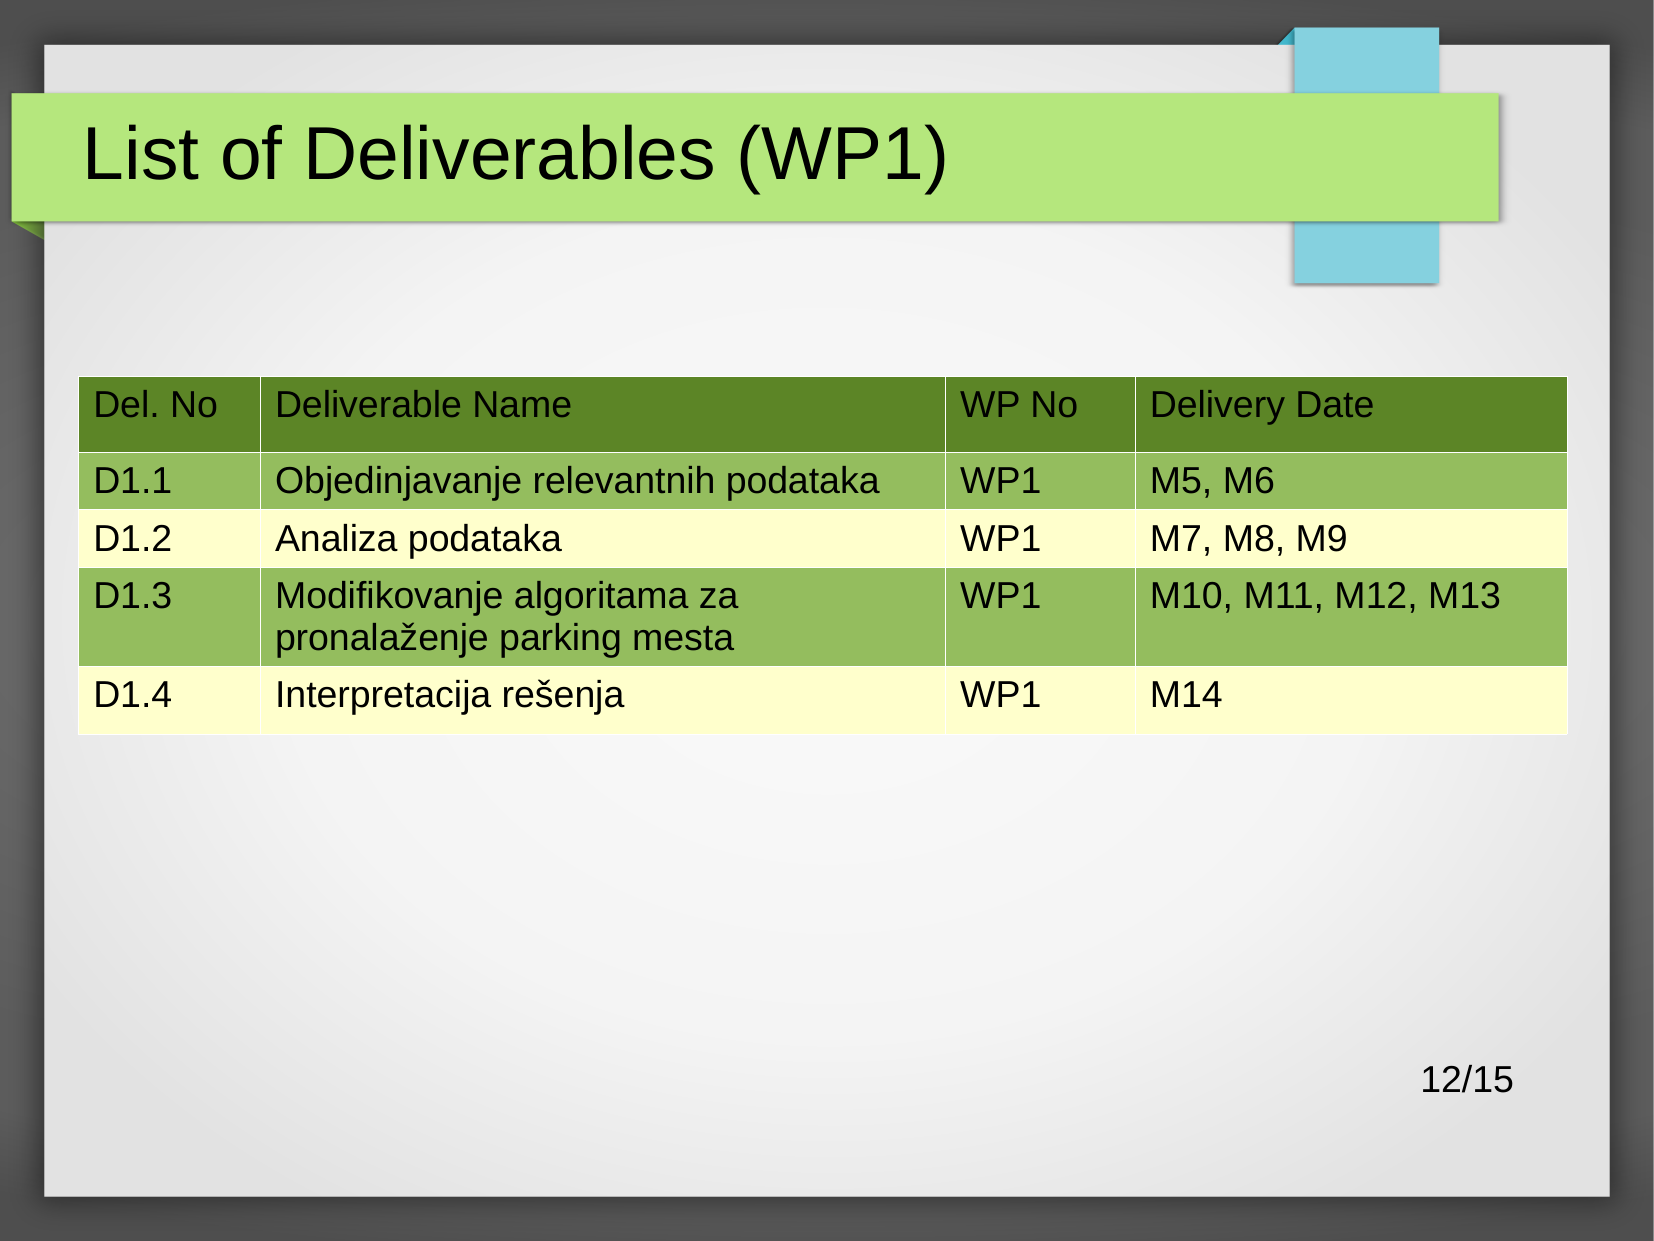

# List of Deliverables (WP1)
| Del. No | Deliverable Name | WP No | Delivery Date |
| --- | --- | --- | --- |
| D1.1 | Objedinjavanje relevantnih podataka | WP1 | M5, M6 |
| D1.2 | Analiza podataka | WP1 | M7, M8, M9 |
| D1.3 | Modifikovanje algoritama za pronalaženje parking mesta | WP1 | M10, M11, M12, M13 |
| D1.4 | Interpretacija rešenja | WP1 | M14 |
12/15